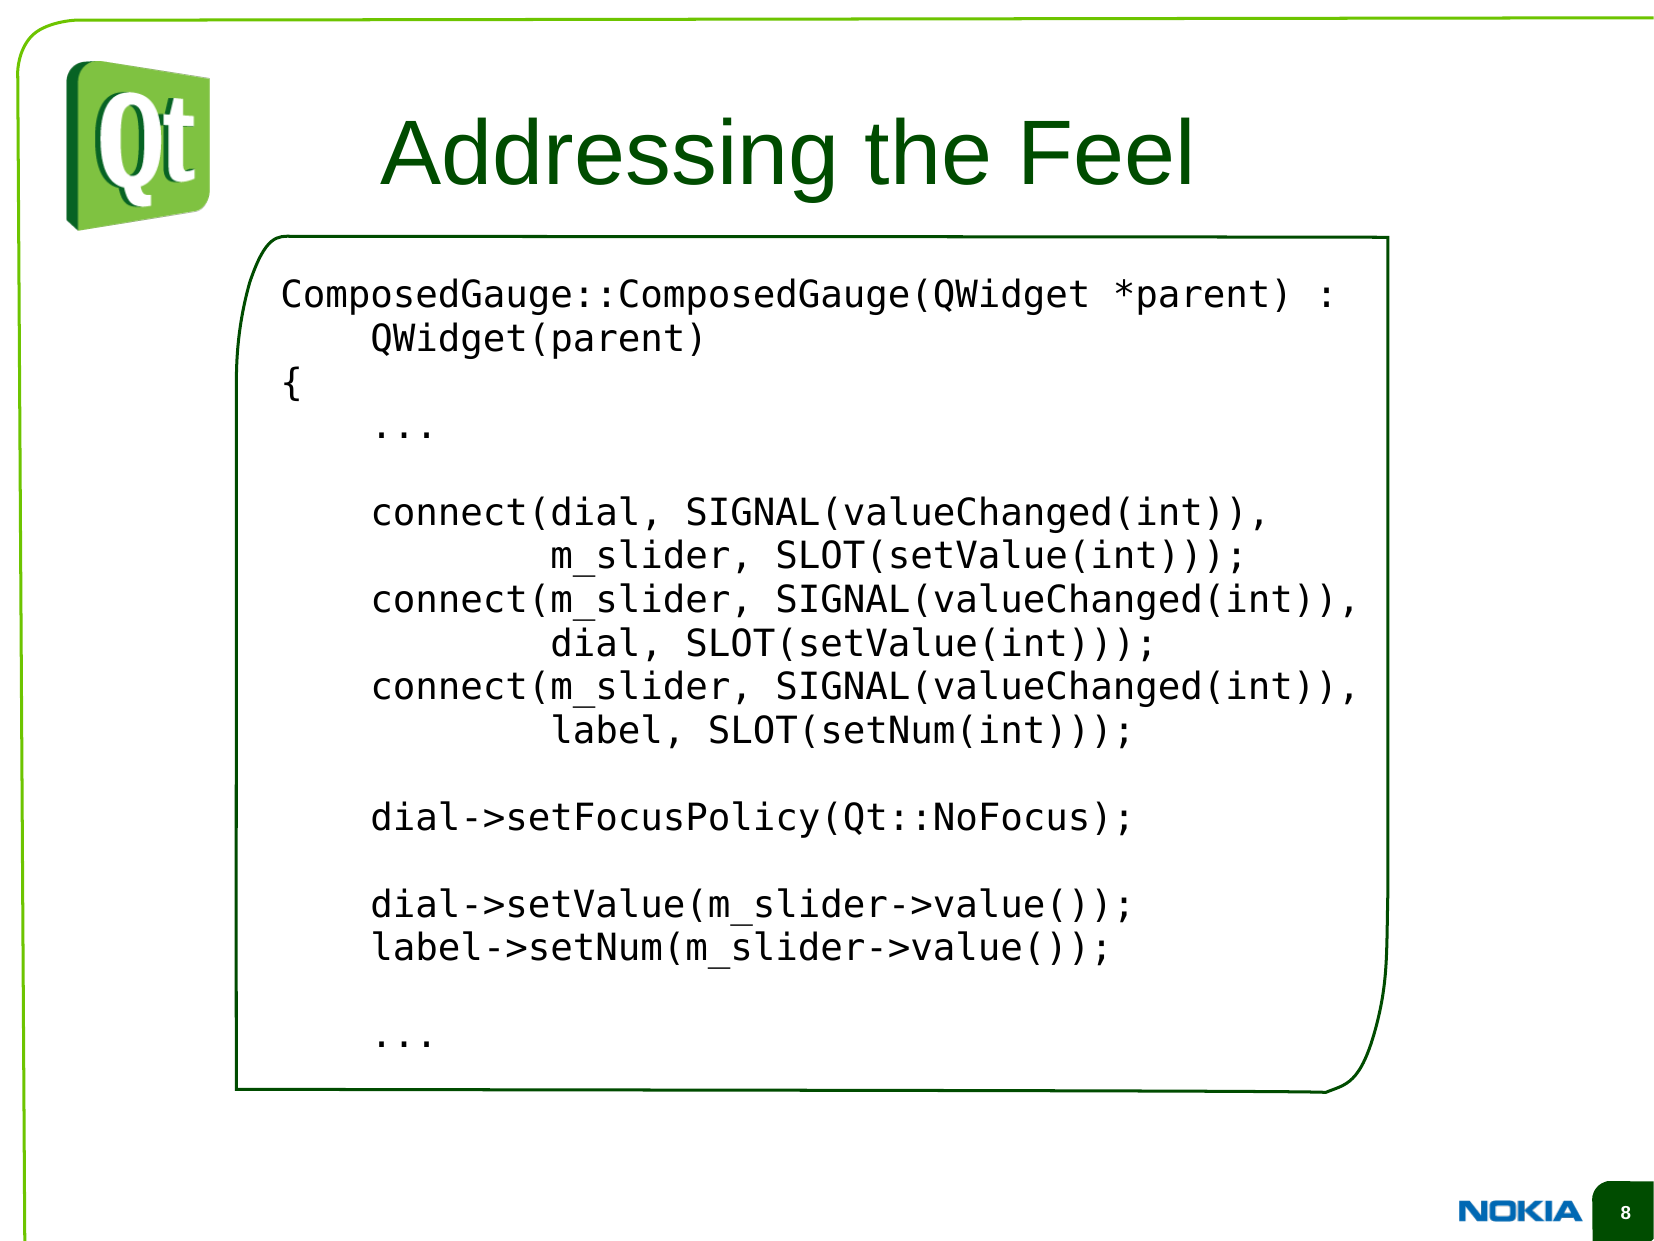

# Addressing the Feel
ComposedGauge::ComposedGauge(QWidget *parent) :
 QWidget(parent)
{
 ...
 connect(dial, SIGNAL(valueChanged(int)),
 m_slider, SLOT(setValue(int)));
 connect(m_slider, SIGNAL(valueChanged(int)),
 dial, SLOT(setValue(int)));
 connect(m_slider, SIGNAL(valueChanged(int)),
 label, SLOT(setNum(int)));
 dial->setFocusPolicy(Qt::NoFocus);
 dial->setValue(m_slider->value());
 label->setNum(m_slider->value());
 ...